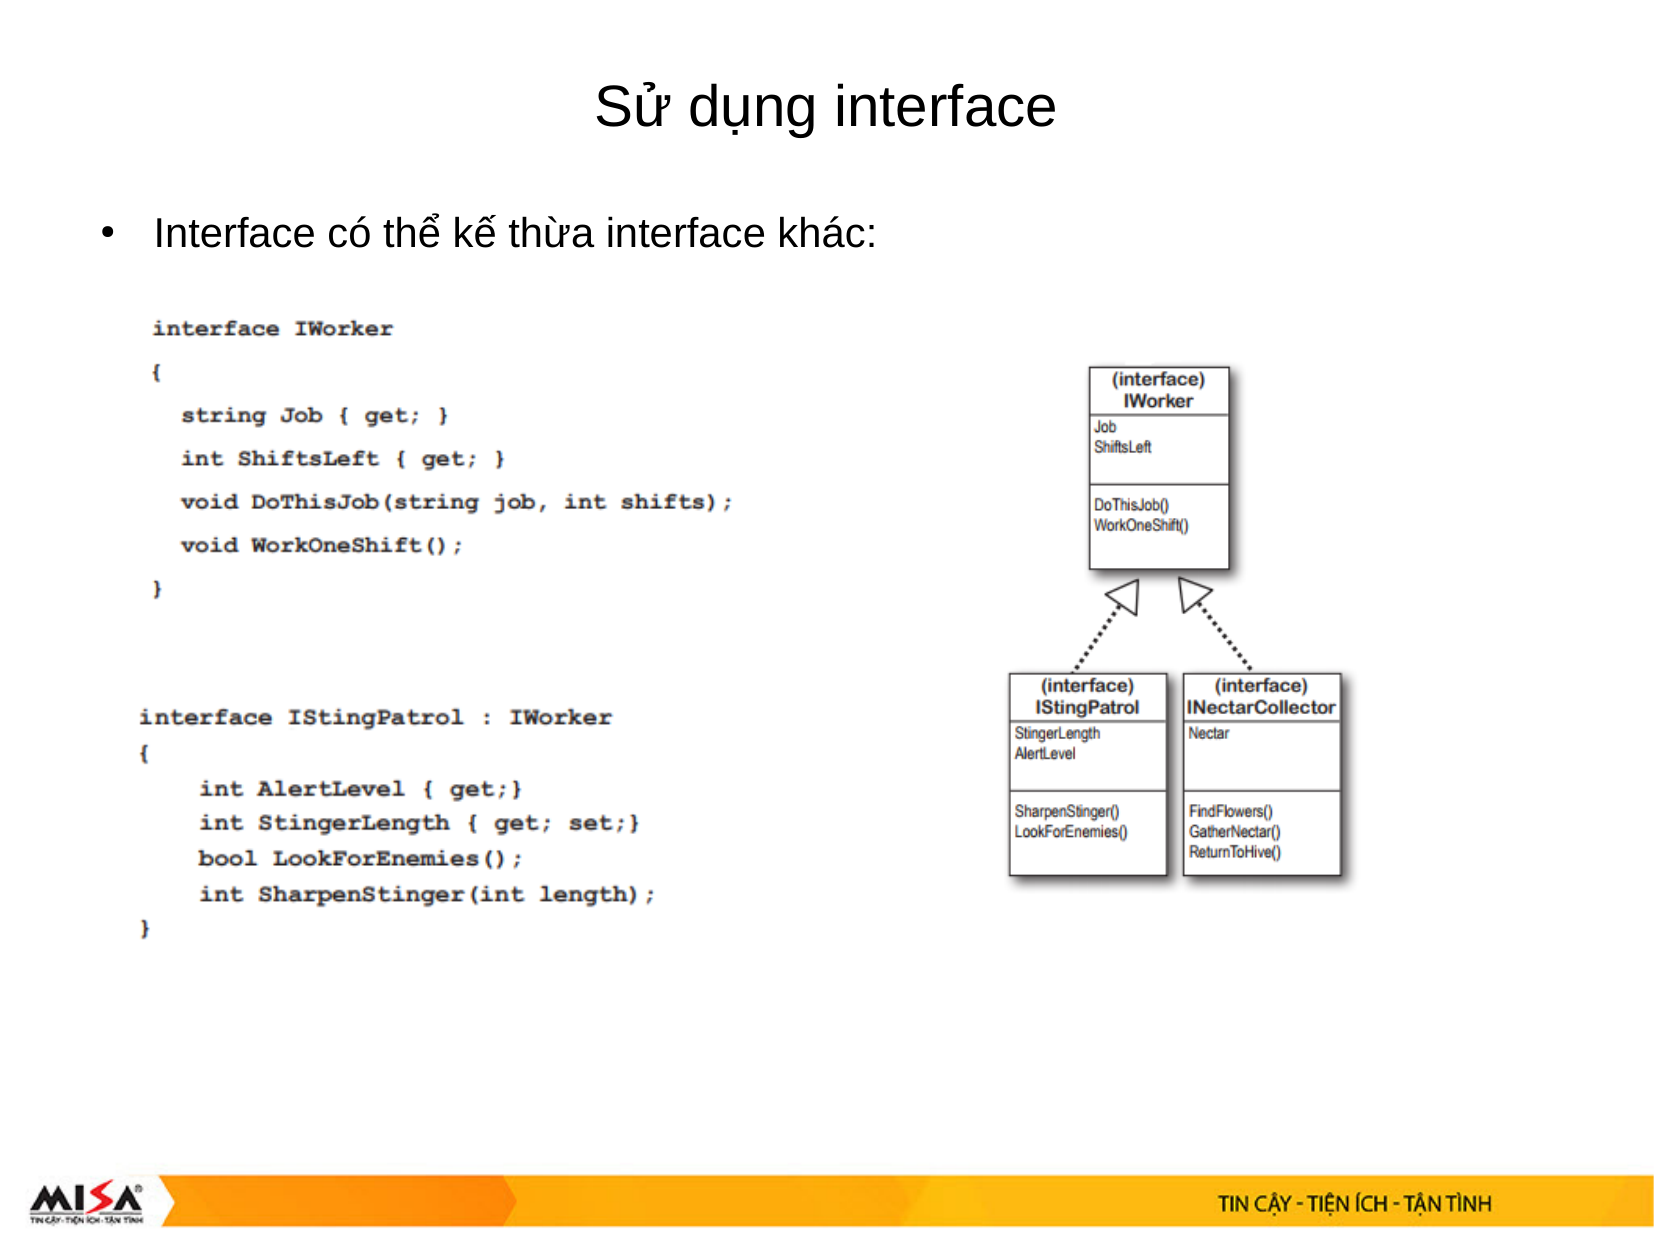

# Sử dụng interface
Interface có thể kế thừa interface khác: